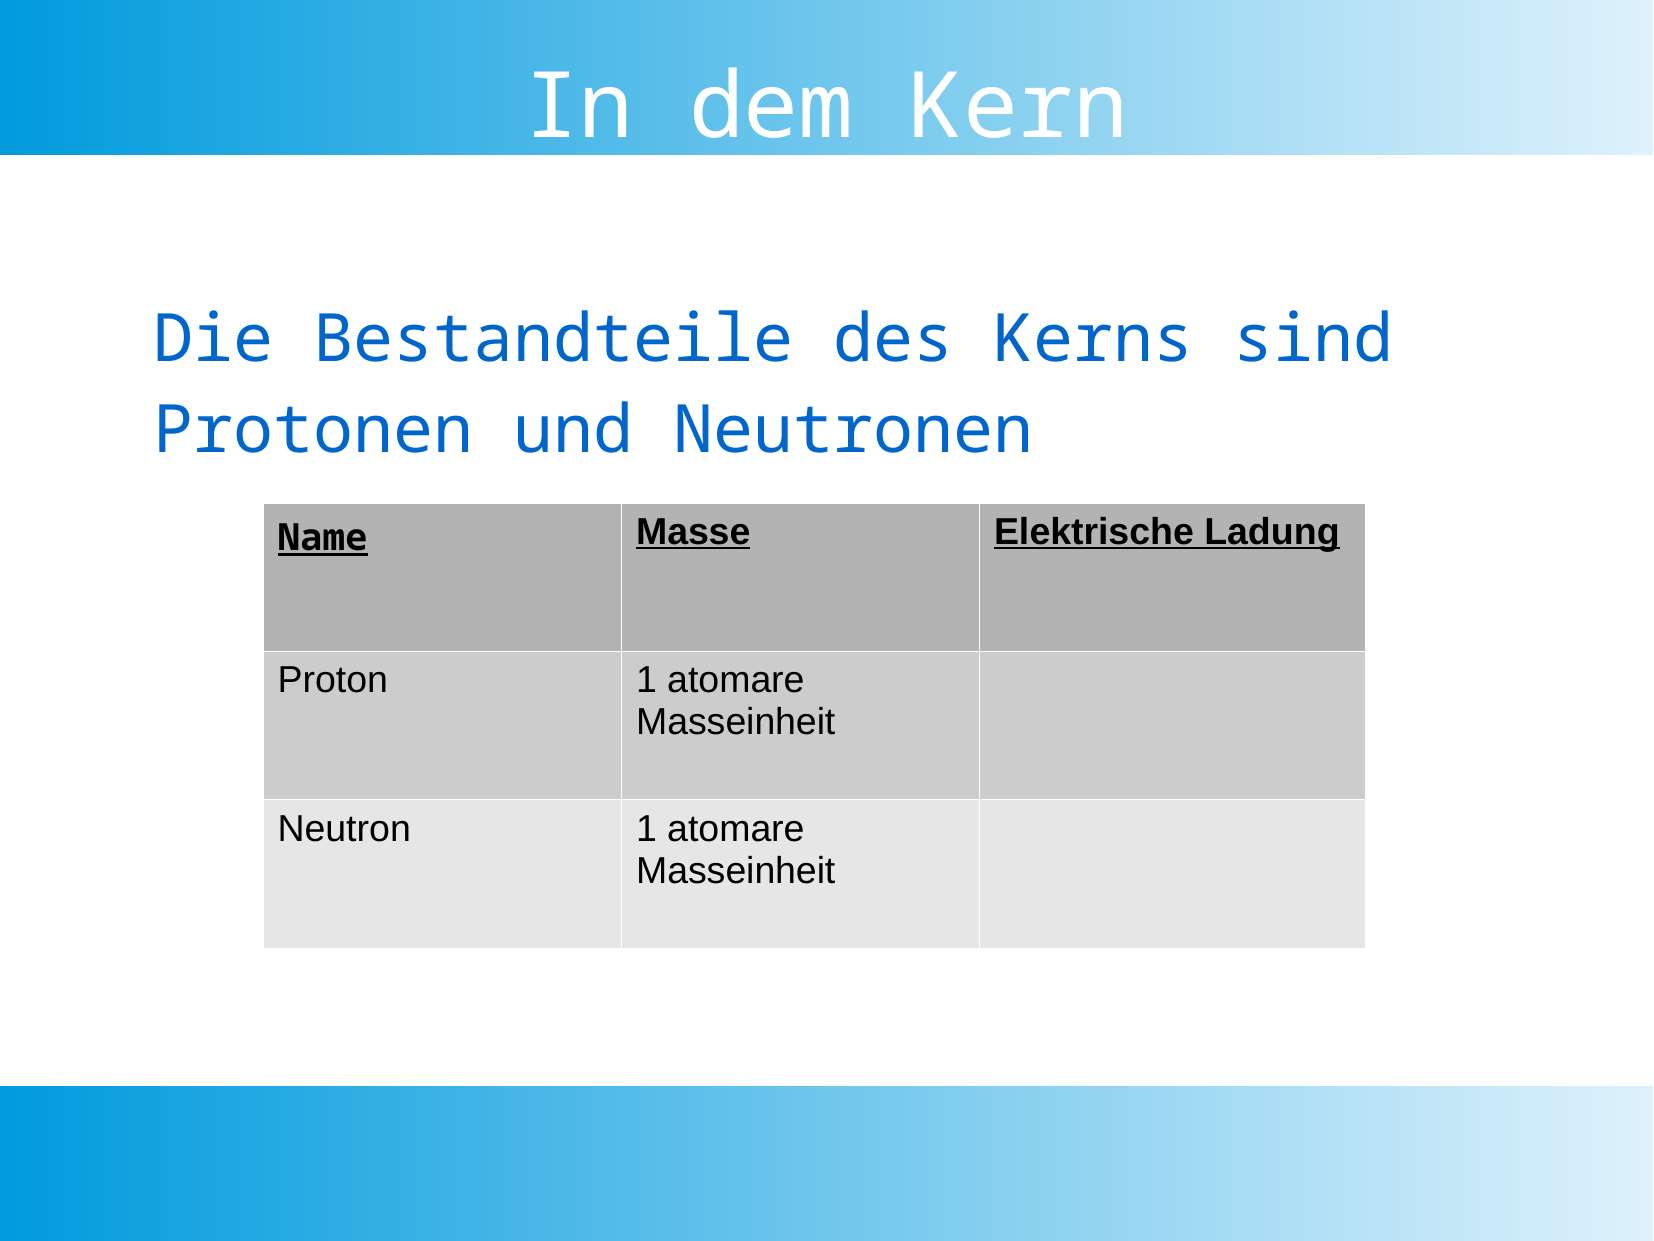

# In dem Kern
Die Bestandteile des Kerns sind Protonen und Neutronen
| Name | Masse | Elektrische Ladung |
| --- | --- | --- |
| Proton | 1 atomare Masseinheit | |
| Neutron | 1 atomare Masseinheit | |